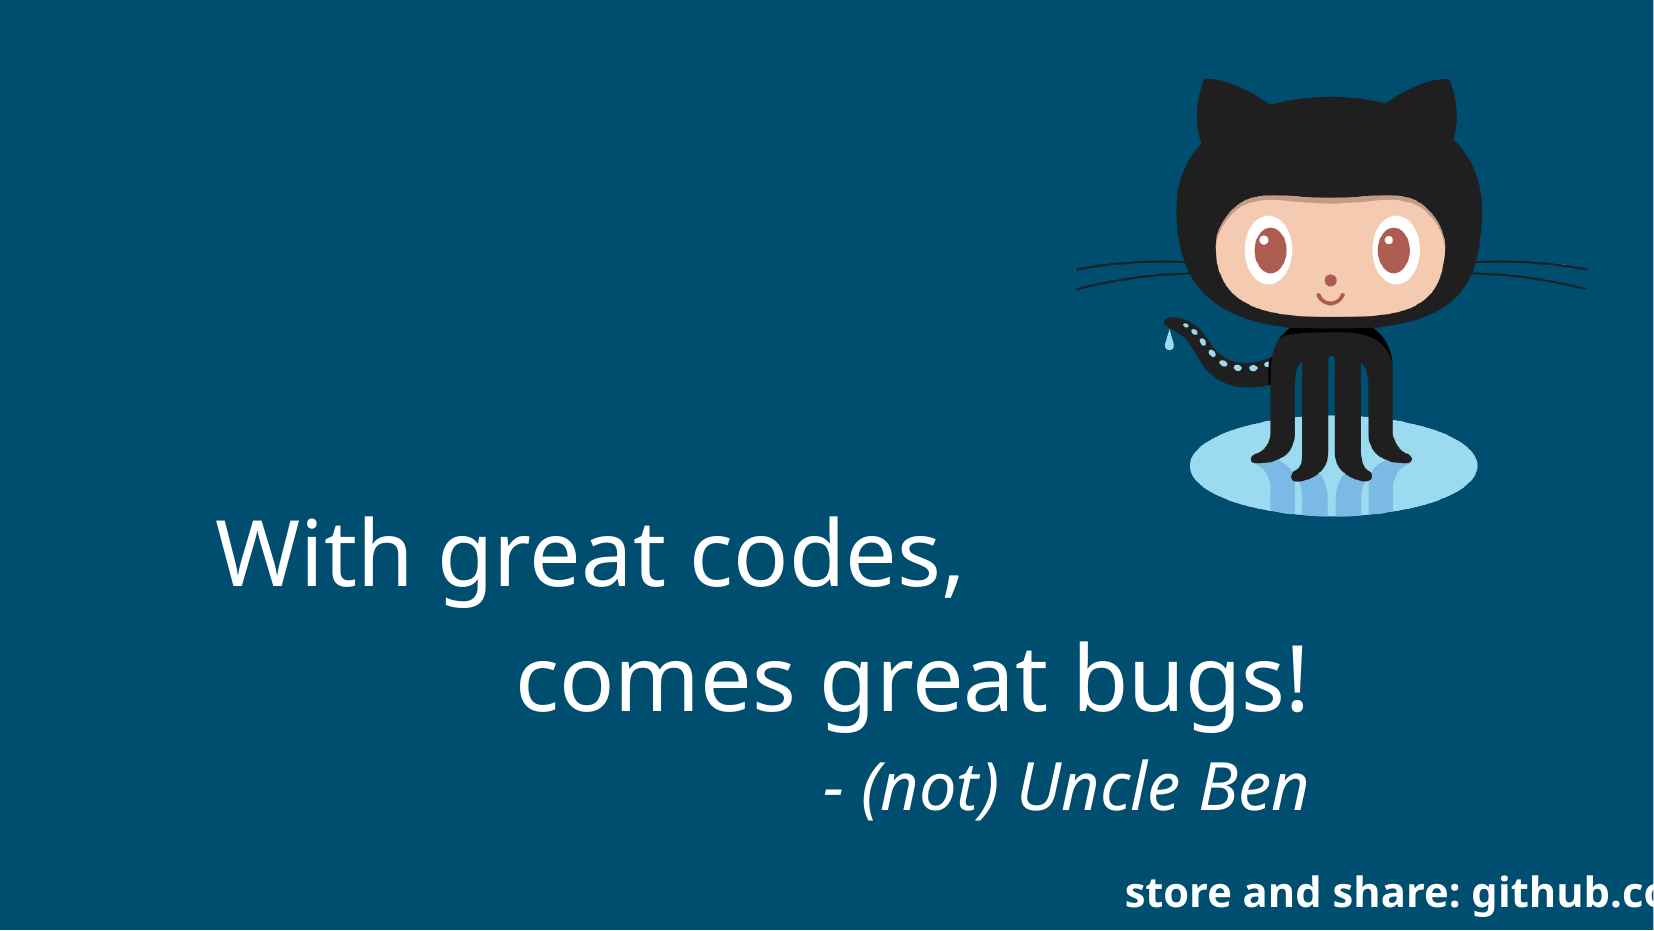

With great codes,
				comes great bugs!
- (not) Uncle Ben
store and share: github.com